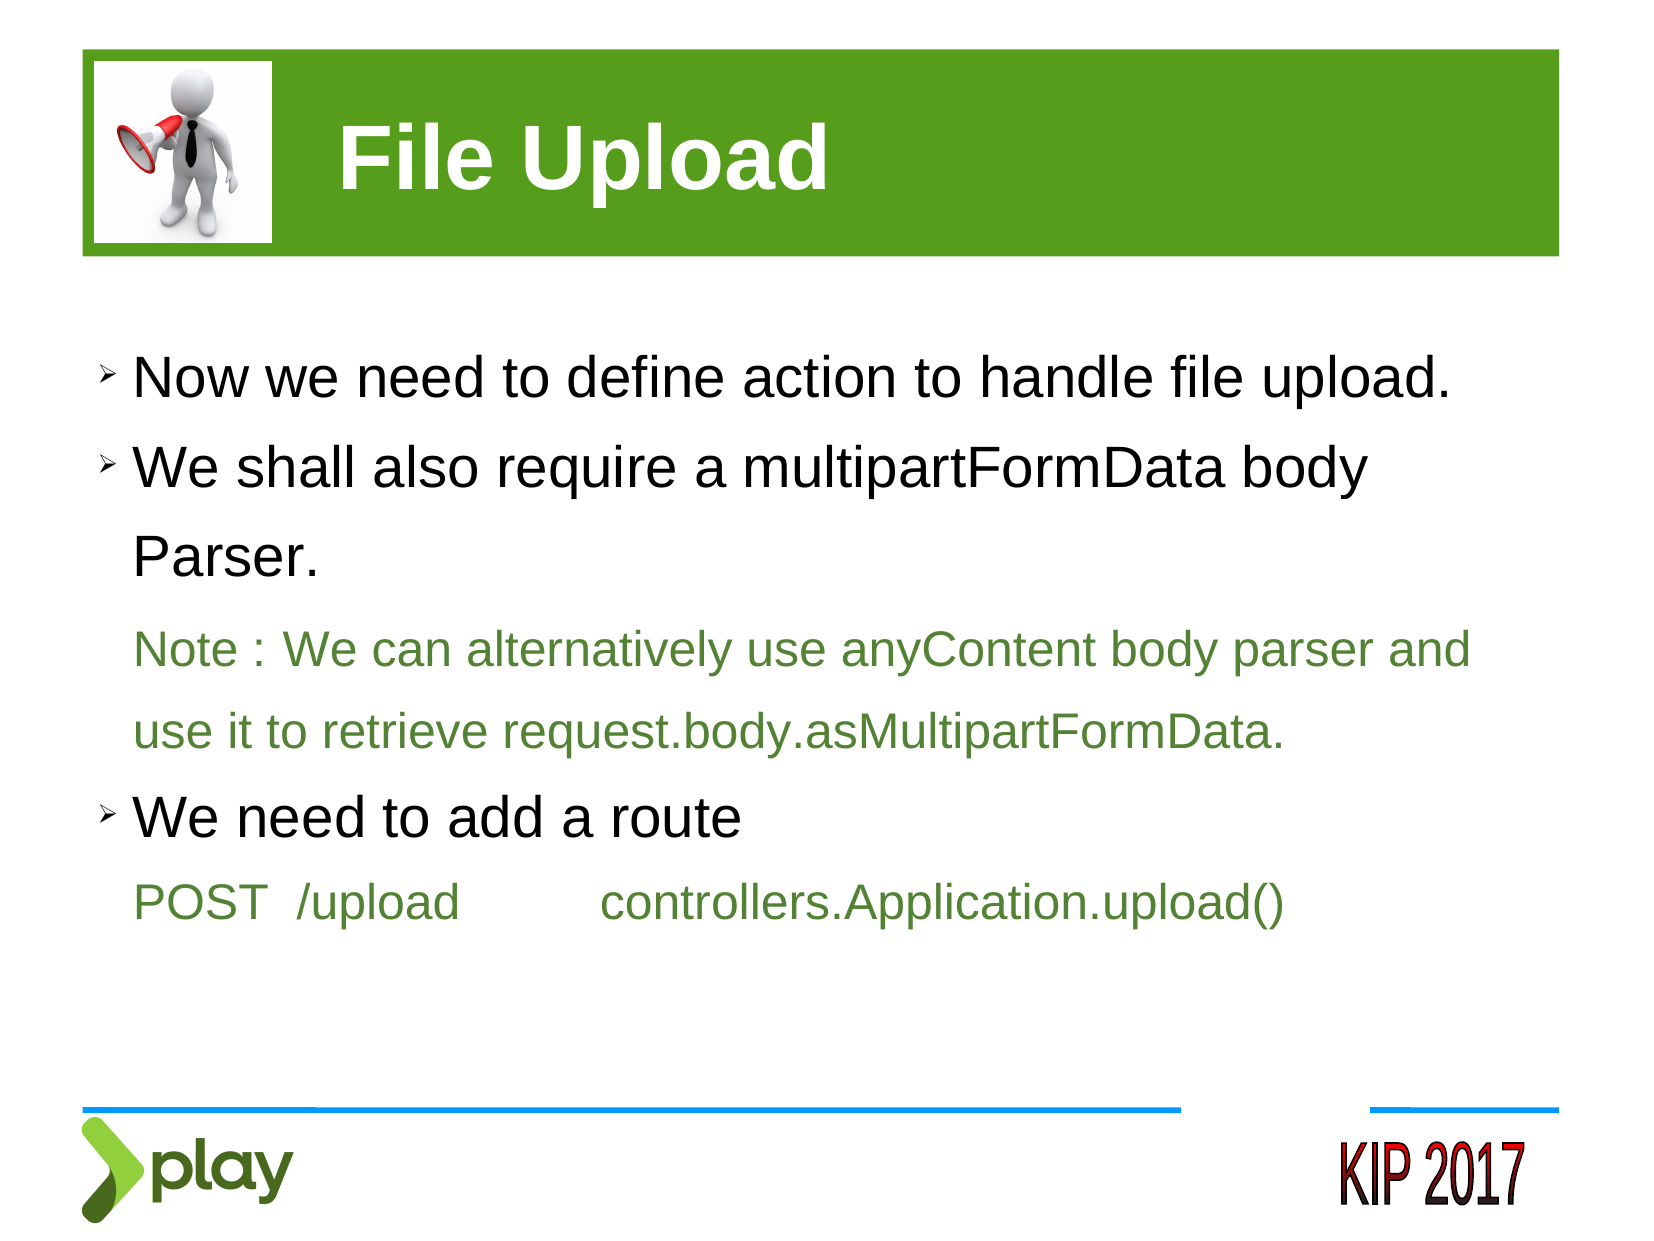

# File Upload
Now we need to define action to handle file upload.
We shall also require a multipartFormData body
Parser.
Note : We can alternatively use anyContent body parser and
use it to retrieve request.body.asMultipartFormData.
We need to add a route
POST /upload controllers.Application.upload()